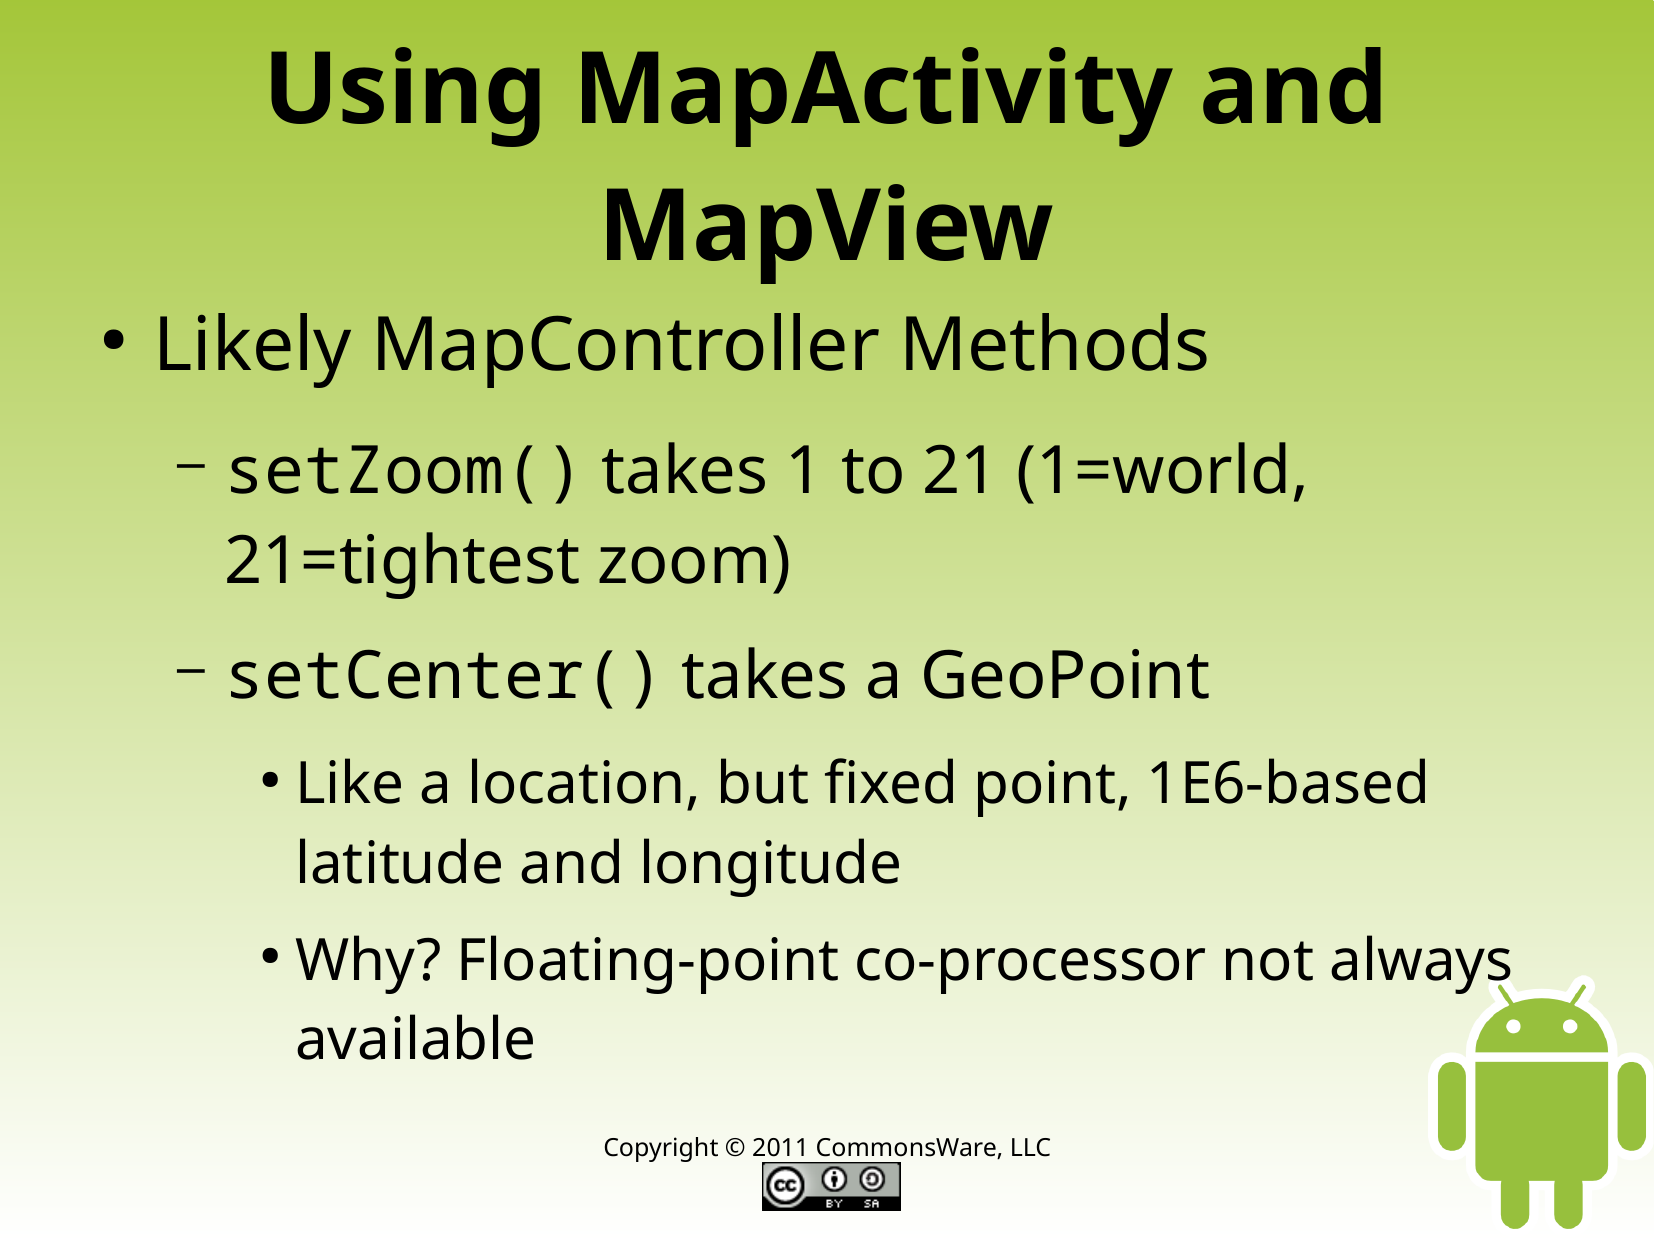

# Using MapActivity and MapView
Likely MapController Methods
setZoom() takes 1 to 21 (1=world, 21=tightest zoom)
setCenter() takes a GeoPoint
Like a location, but fixed point, 1E6-based
latitude and longitude
Why? Floating-point co-processor not always available